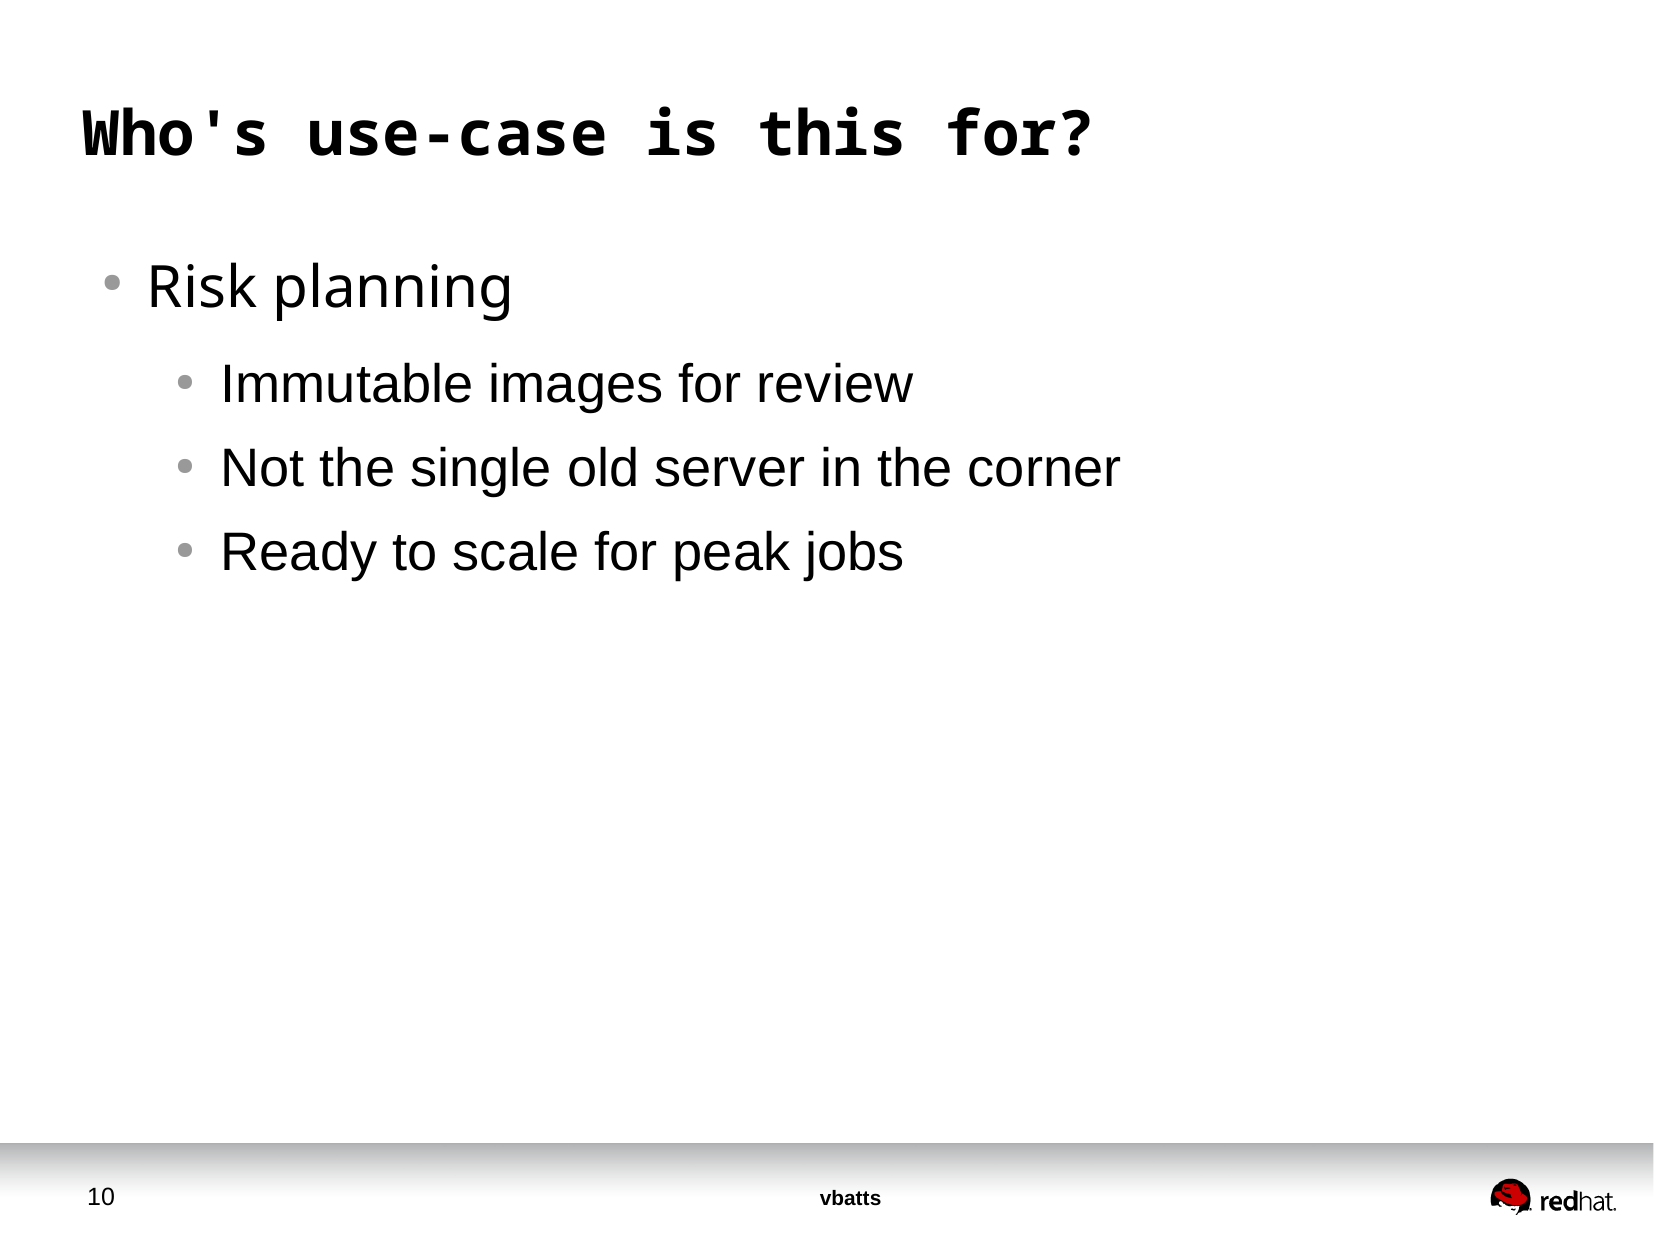

# Who's use-case is this for?
Risk planning
Immutable images for review
Not the single old server in the corner
Ready to scale for peak jobs